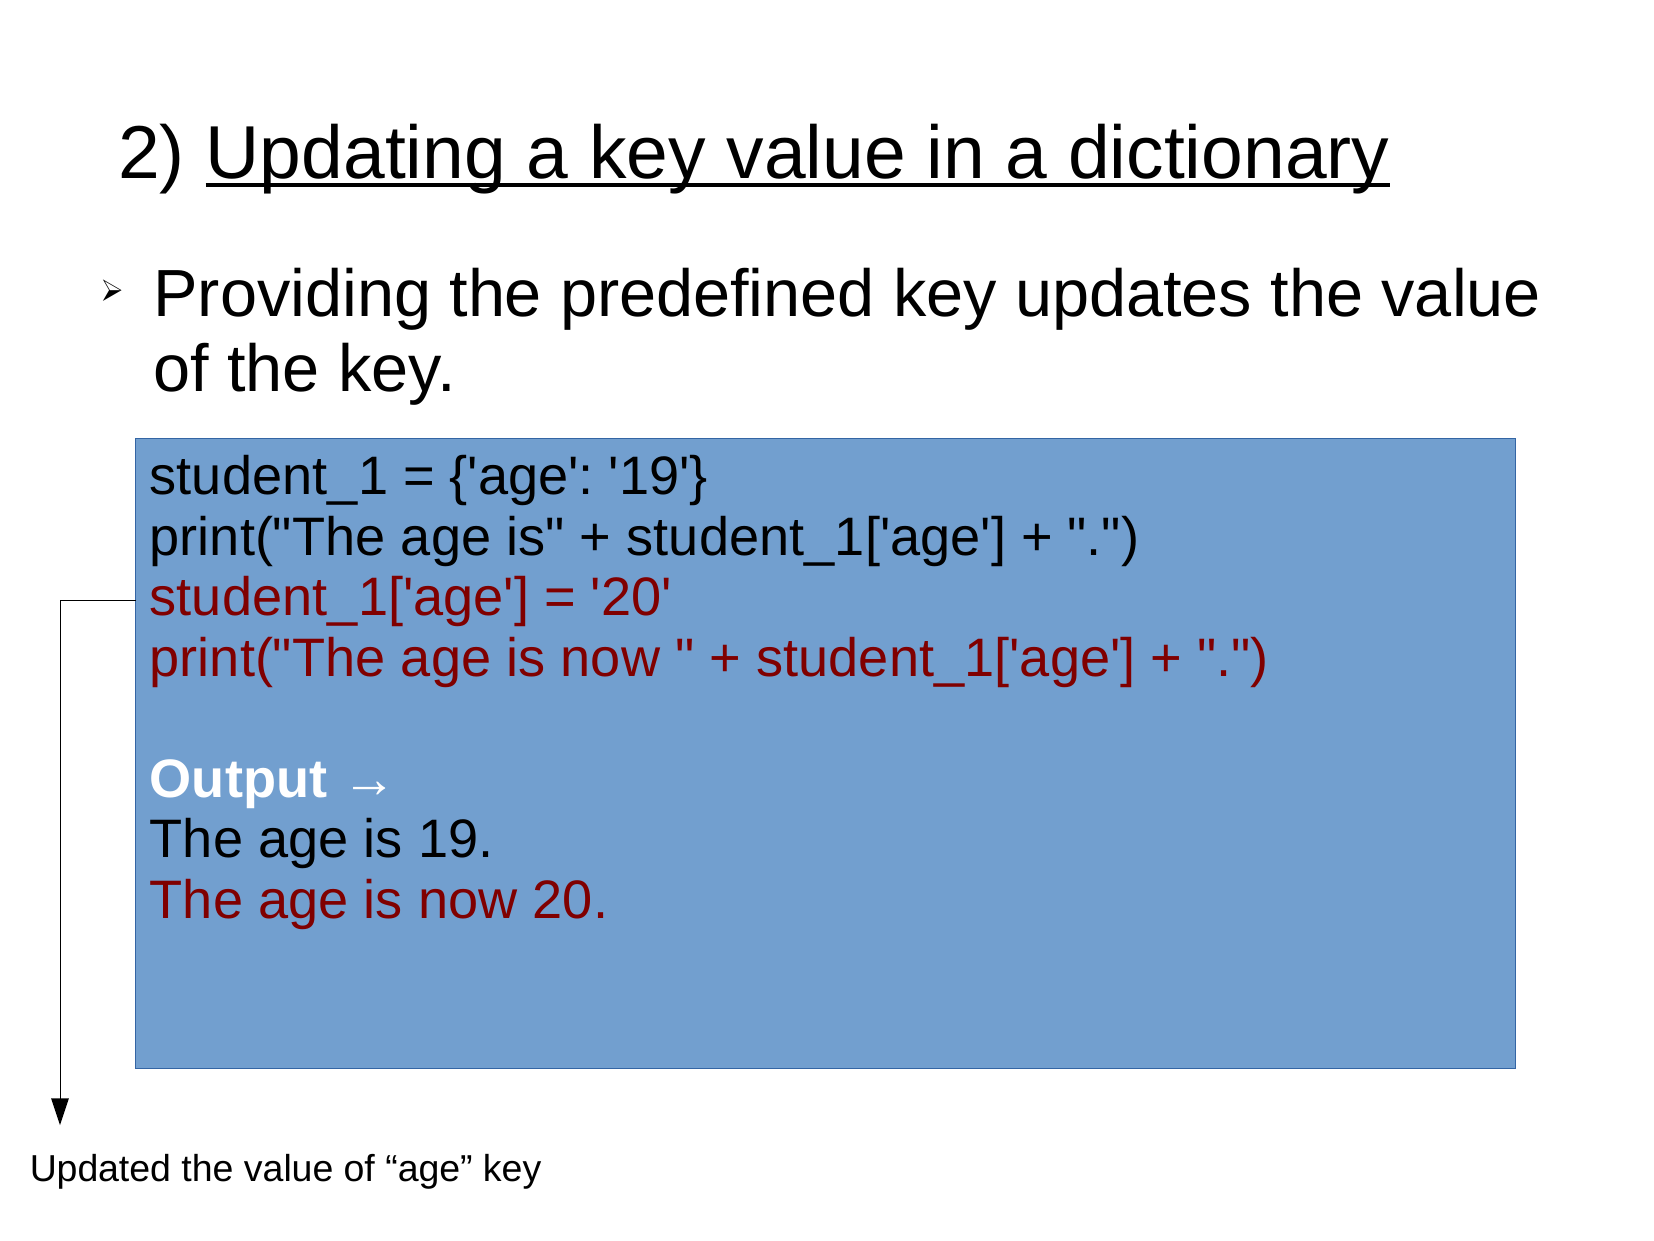

# 2) Updating a key value in a dictionary
Providing the predefined key updates the value of the key.
student_1 = {'age': '19'}
print("The age is" + student_1['age'] + ".")
student_1['age'] = '20'
print("The age is now " + student_1['age'] + ".")
Output →
The age is 19.
The age is now 20.
Updated the value of “age” key